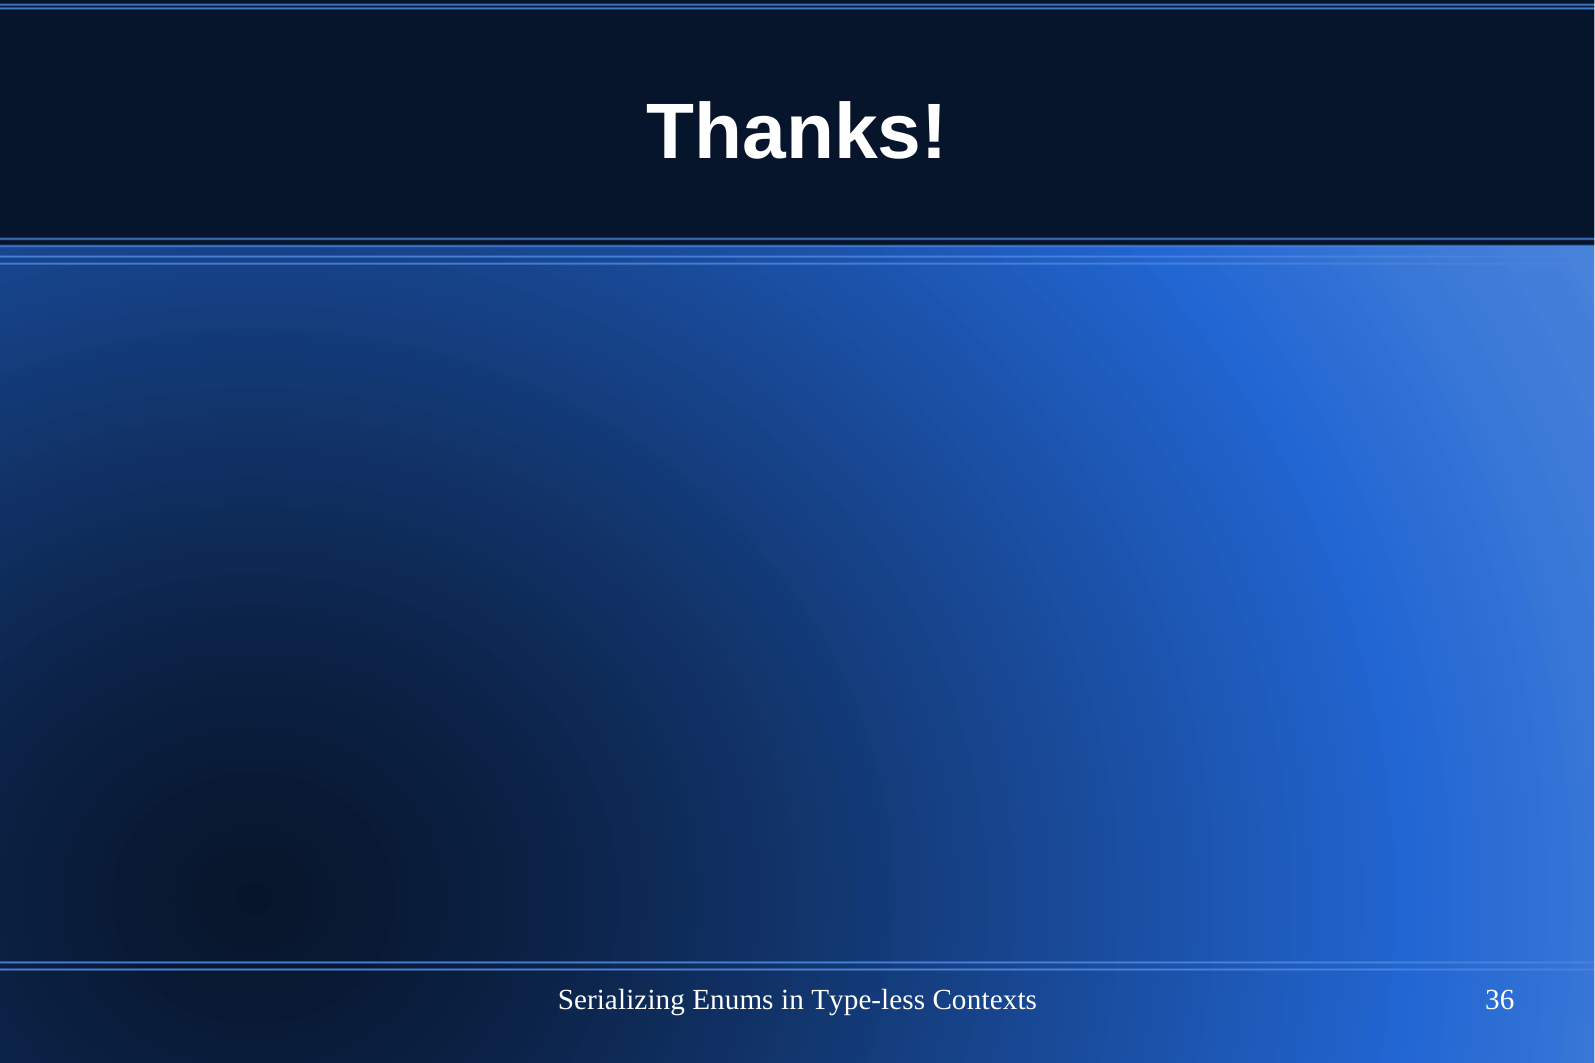

# Thanks!
Serializing Enums in Type-less Contexts
36